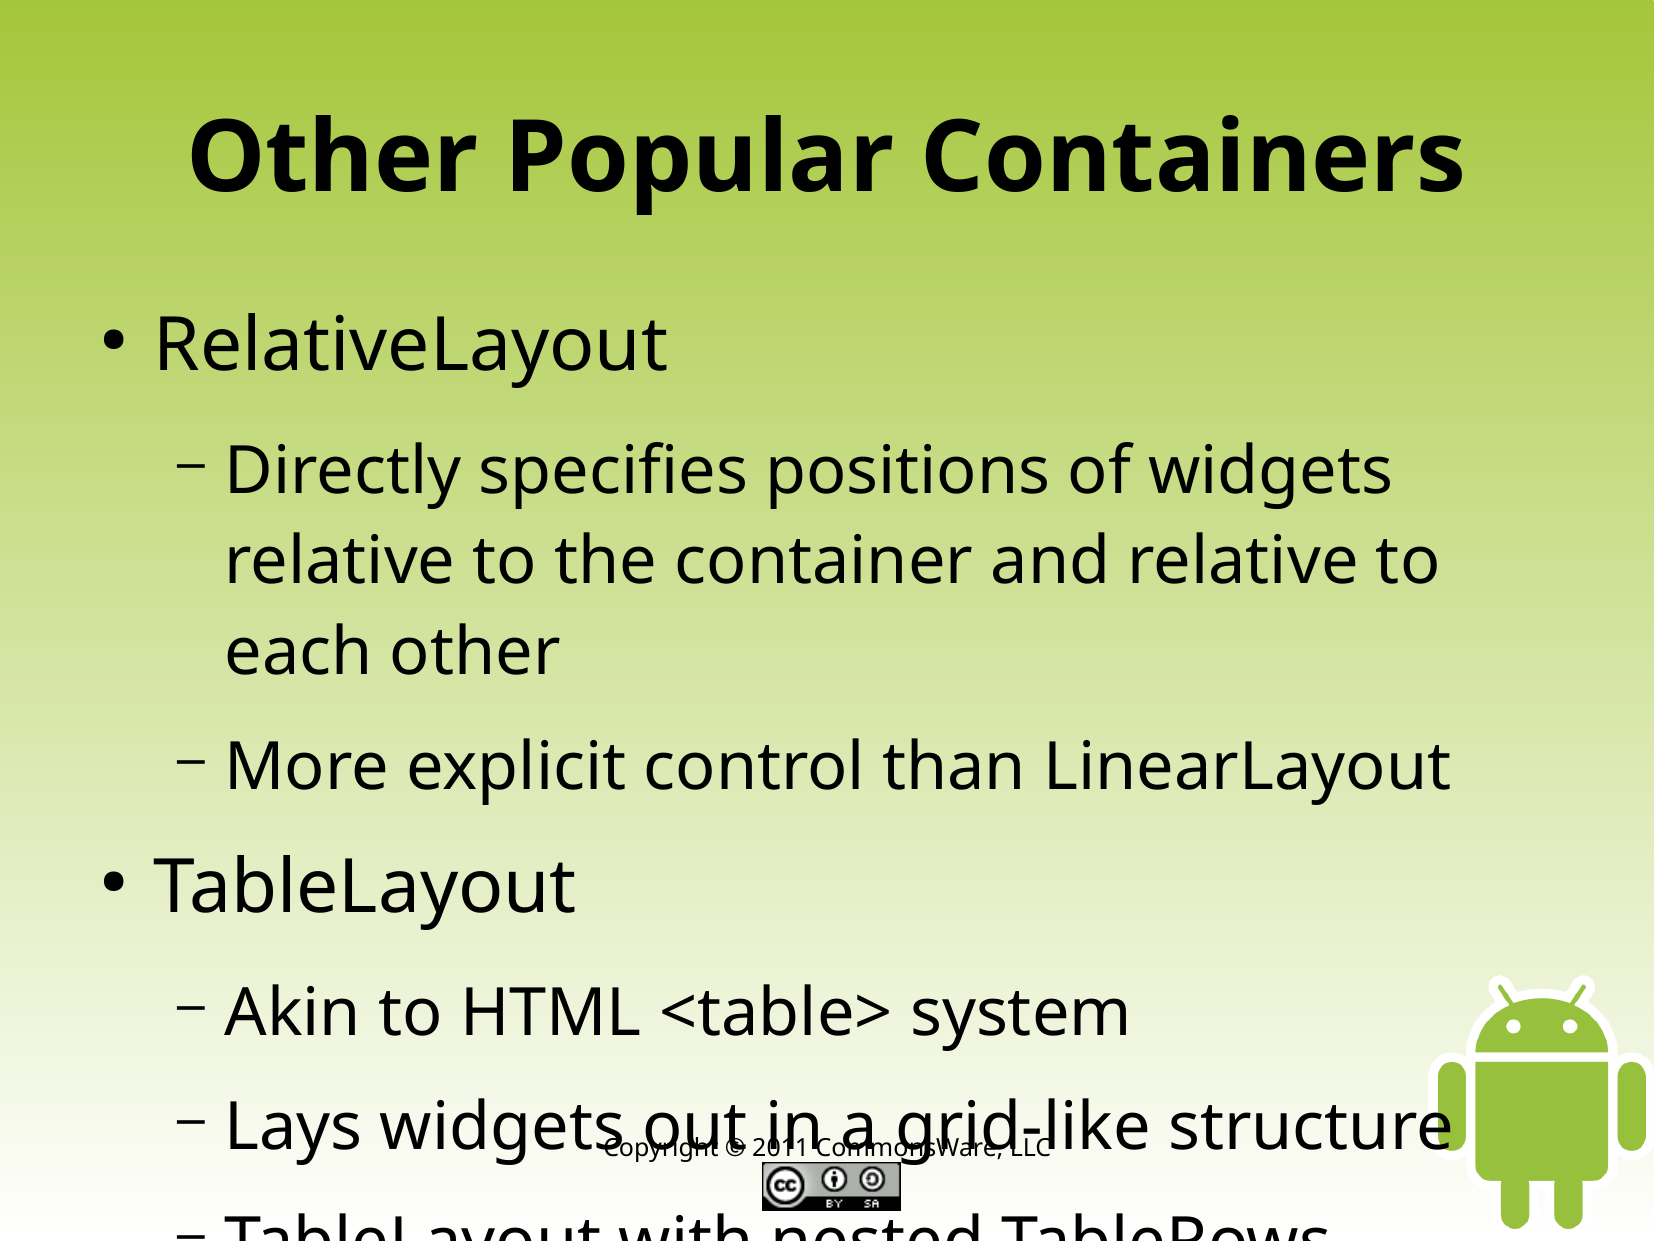

# Other Popular Containers
RelativeLayout
Directly specifies positions of widgets relative to the container and relative to each other
More explicit control than LinearLayout
TableLayout
Akin to HTML <table> system
Lays widgets out in a grid-like structure
TableLayout with nested TableRows